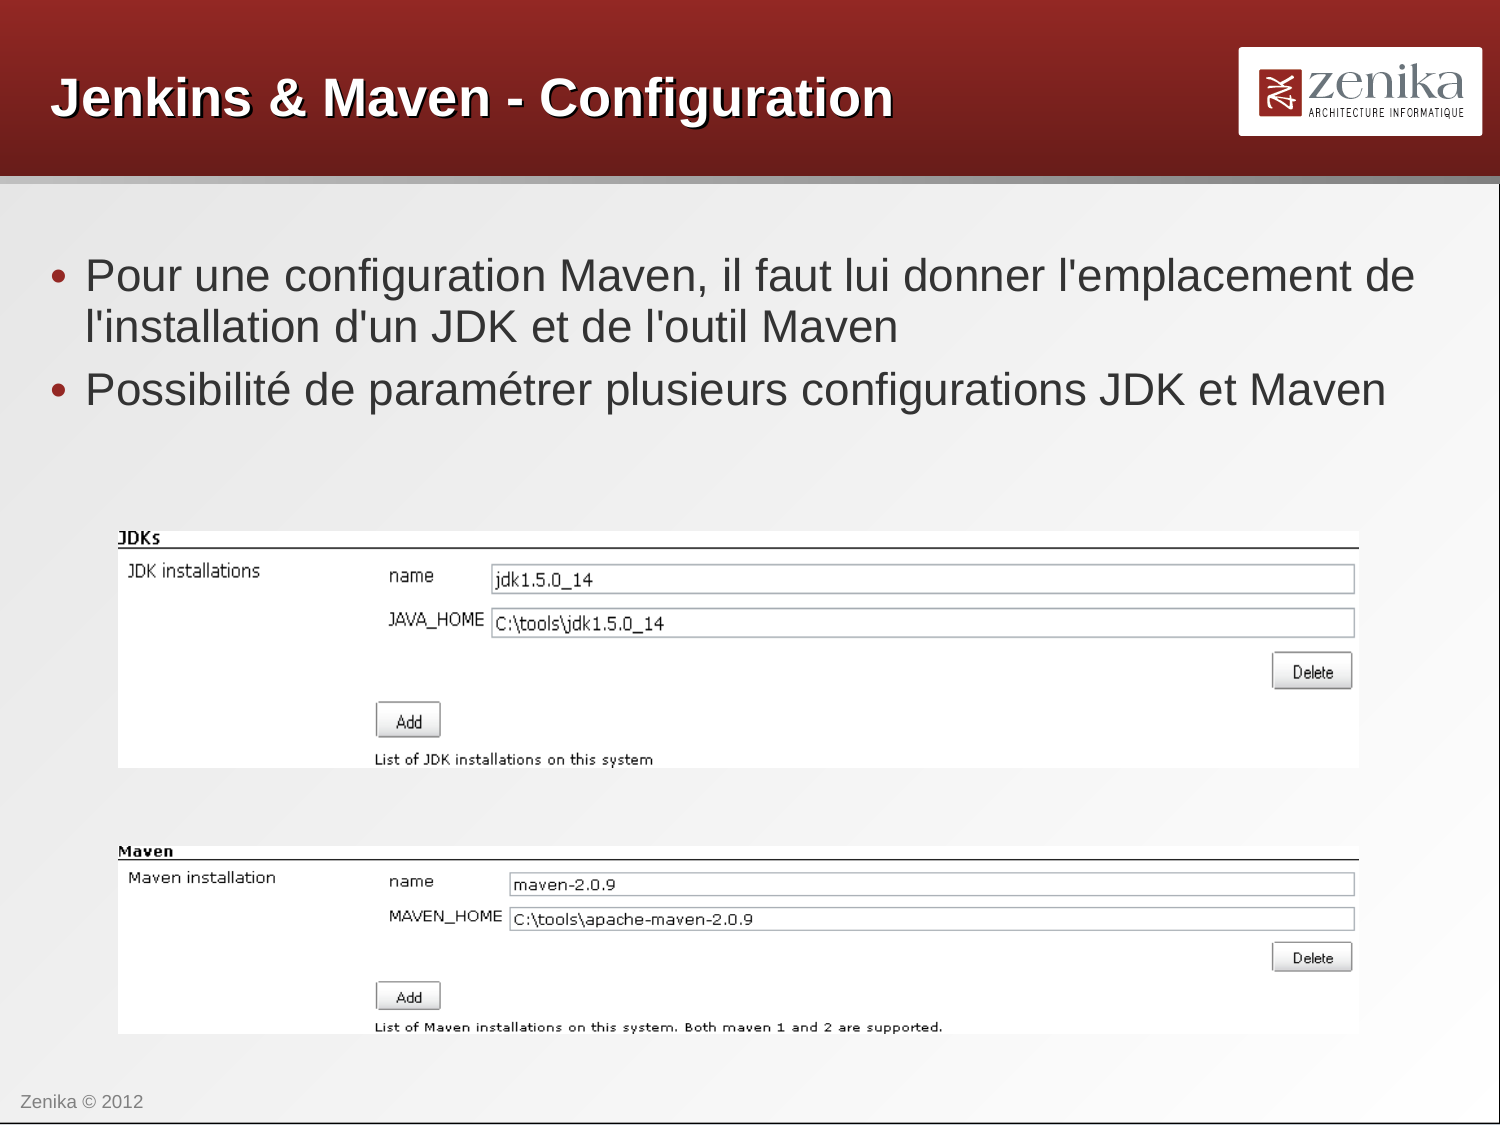

# Jenkins & Maven - Configuration
Pour une configuration Maven, il faut lui donner l'emplacement de l'installation d'un JDK et de l'outil Maven
Possibilité de paramétrer plusieurs configurations JDK et Maven